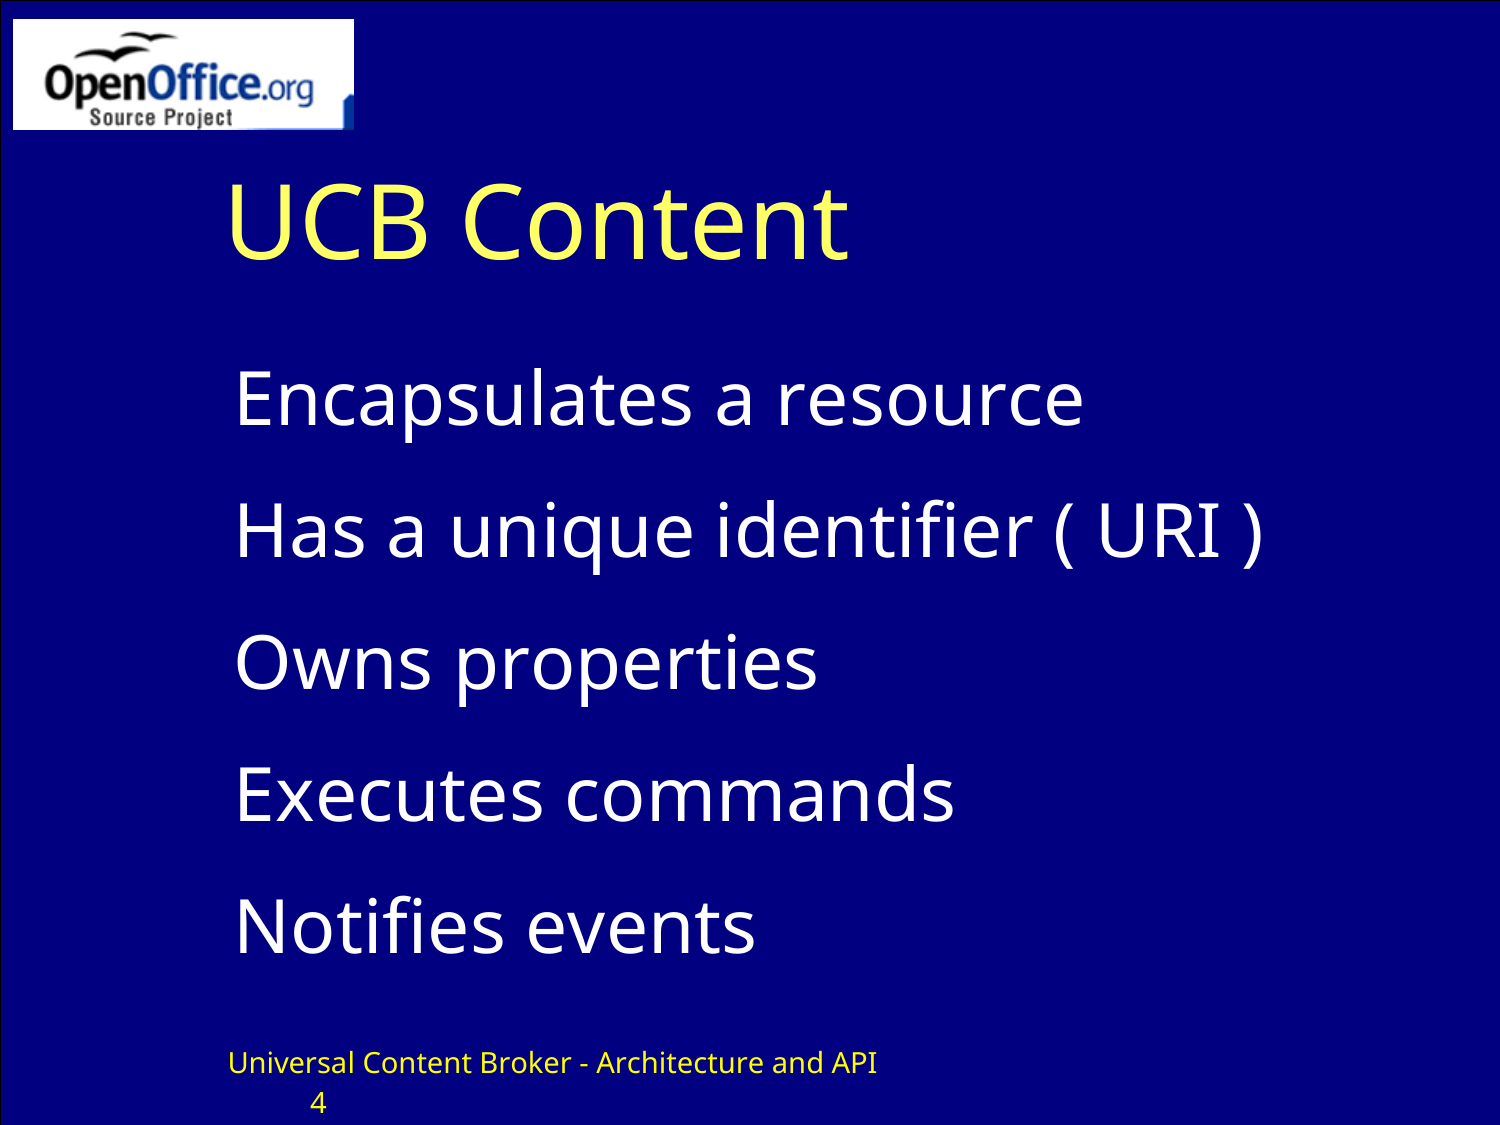

# UCB Content
Encapsulates a resource
Has a unique identifier ( URI )
Owns properties
Executes commands
Notifies events